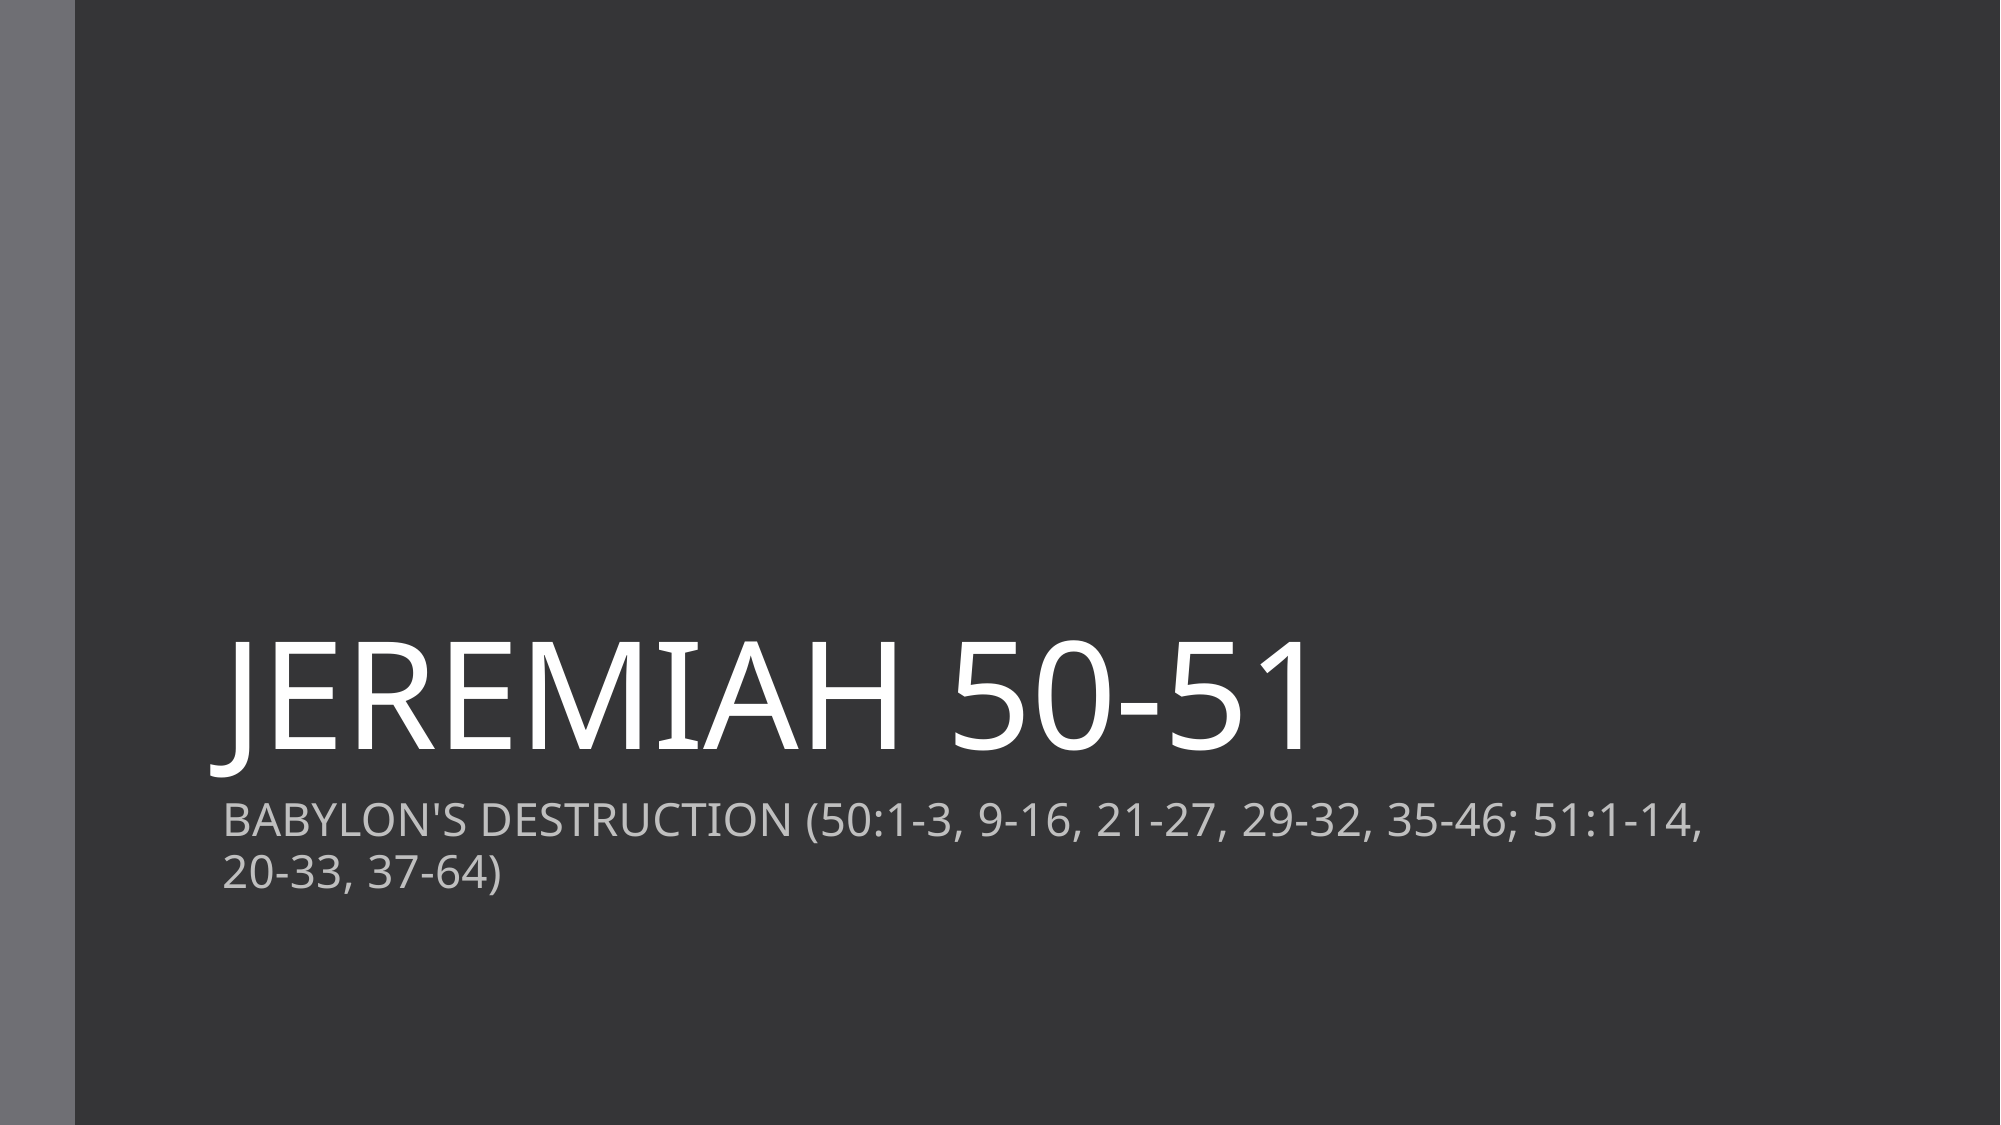

# JEREMIAH 50-51
BABYLON'S DESTRUCTION (50:1-3, 9-16, 21-27, 29-32, 35-46; 51:1-14, 20-33, 37-64)